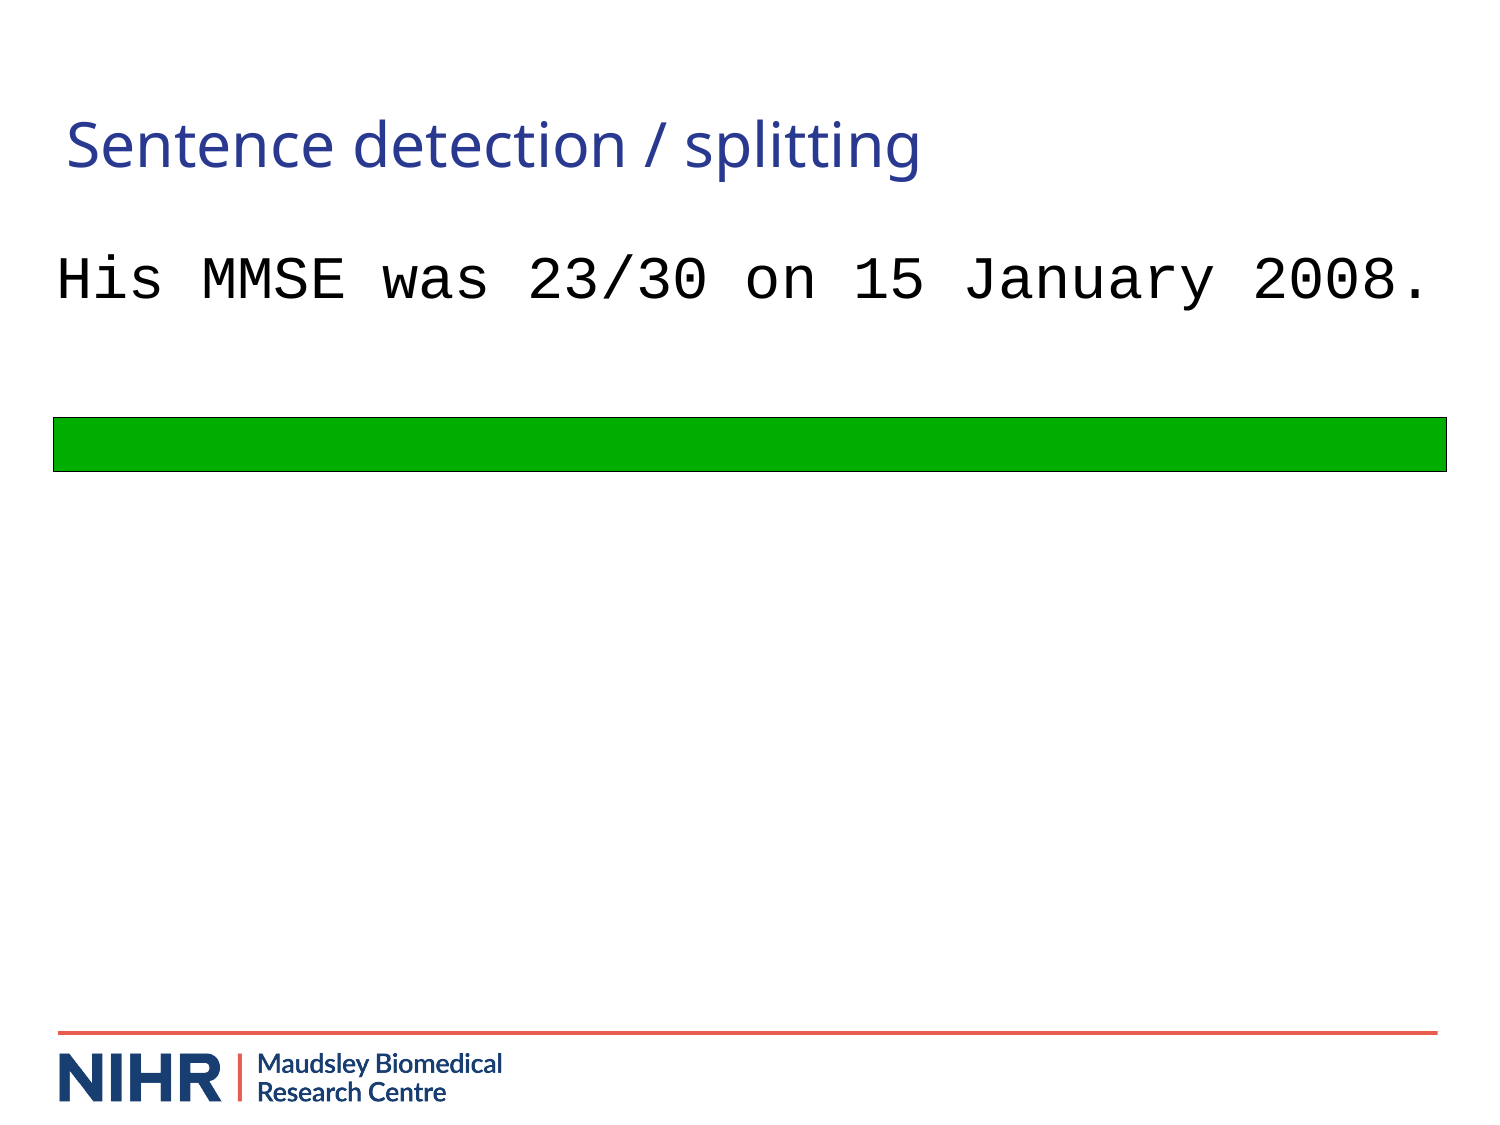

# Sentence detection / splitting
His MMSE was 23/30 on 15 January 2008.